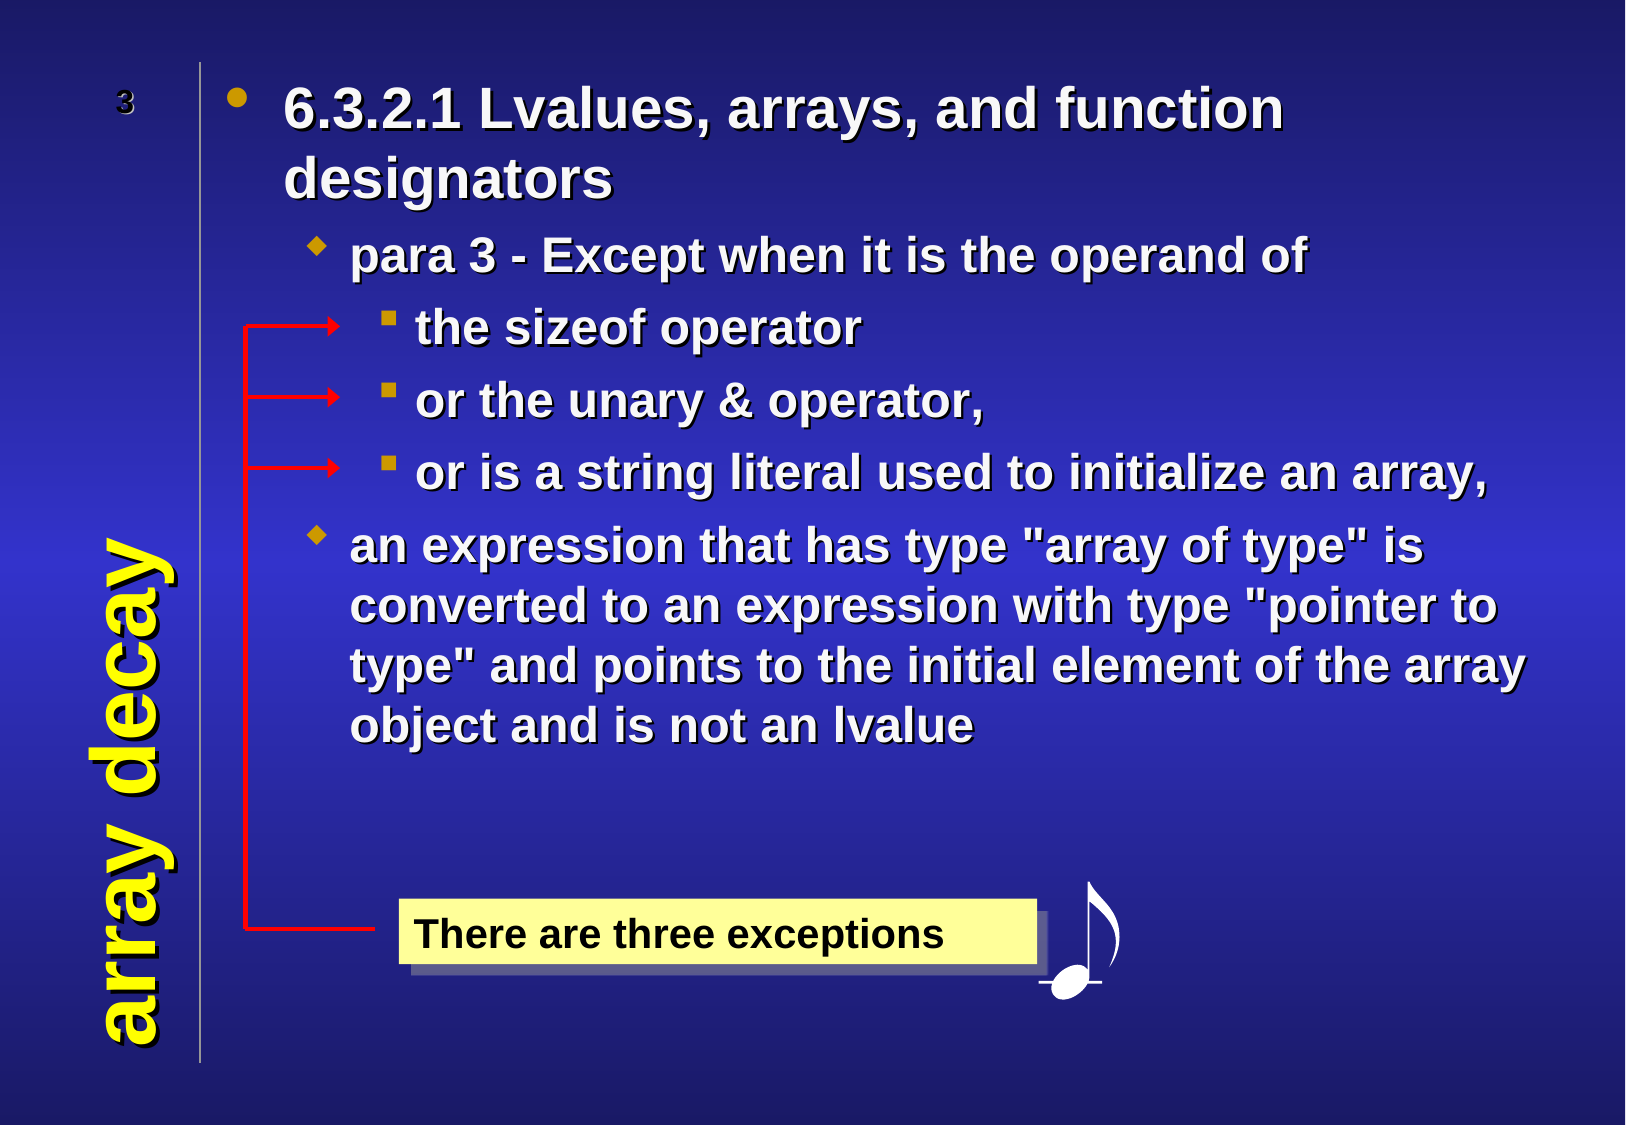

3
6.3.2.1 Lvalues, arrays, and function designators
para 3 - Except when it is the operand of
the sizeof operator
or the unary & operator,
or is a string literal used to initialize an array,
an expression that has type "array of type" is converted to an expression with type "pointer to type" and points to the initial element of the array object and is not an lvalue
# array decay
There are three exceptions